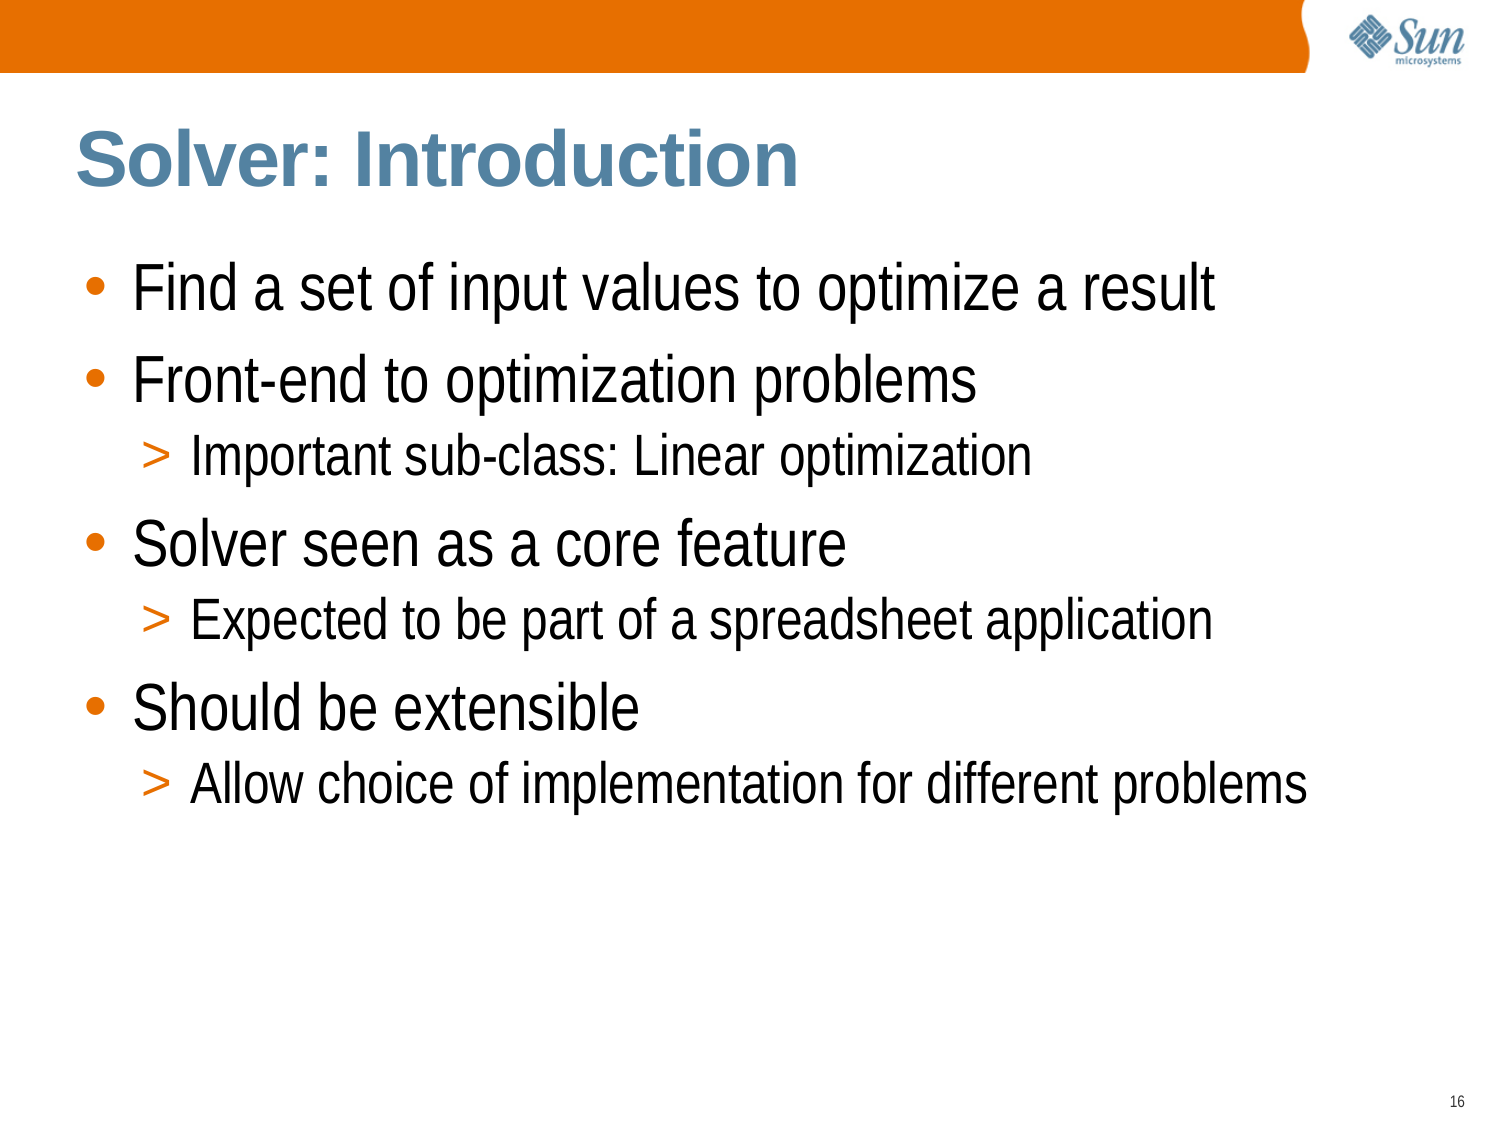

# Solver: Introduction
Find a set of input values to optimize a result
Front-end to optimization problems
Important sub-class: Linear optimization
Solver seen as a core feature
Expected to be part of a spreadsheet application
Should be extensible
Allow choice of implementation for different problems